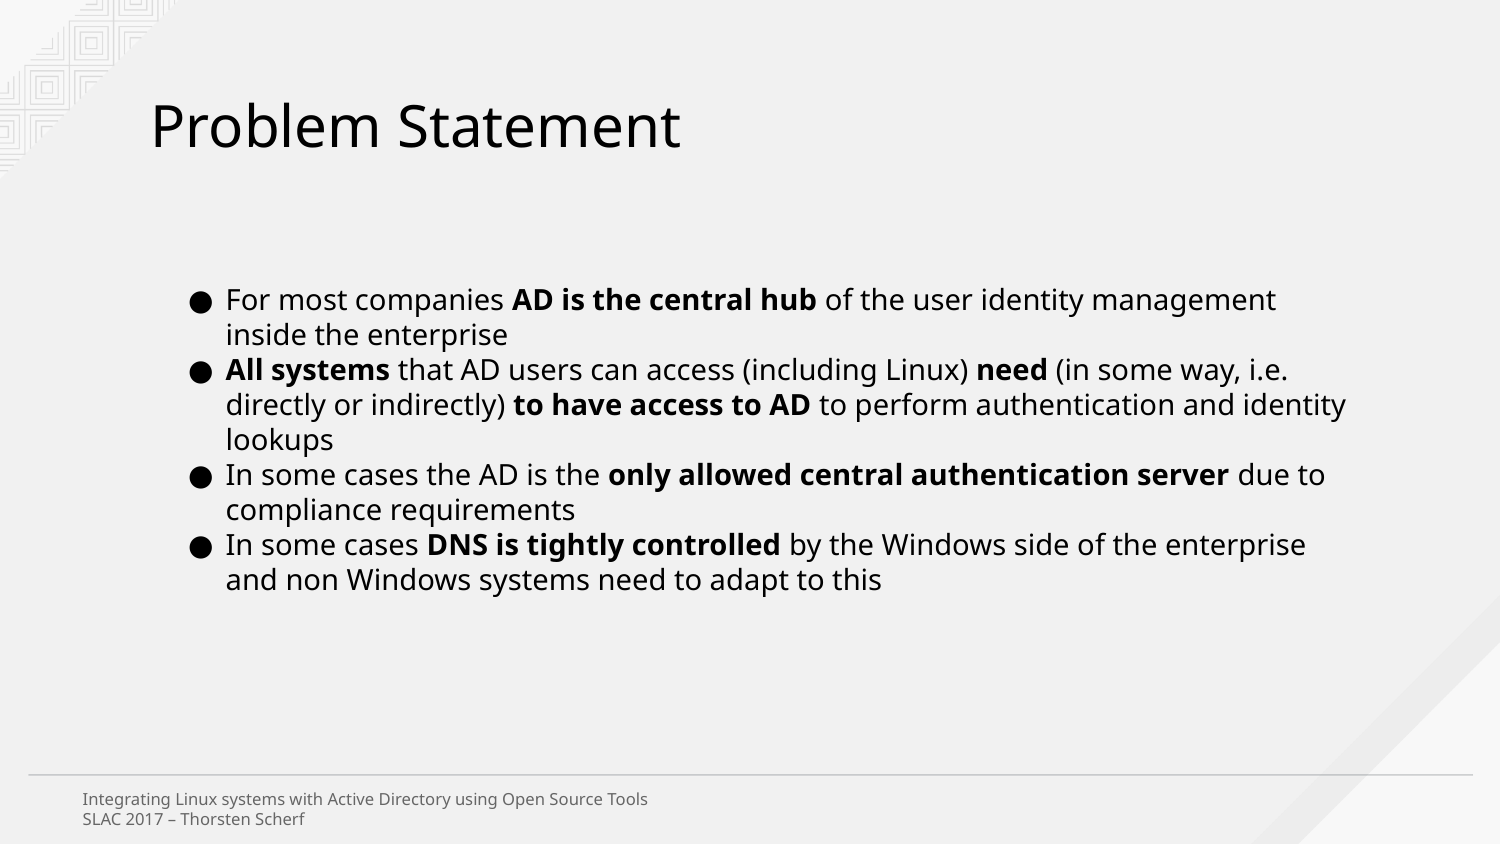

Problem Statement
# For most companies AD is the central hub of the user identity management inside the enterprise
All systems that AD users can access (including Linux) need (in some way, i.e. directly or indirectly) to have access to AD to perform authentication and identity lookups
In some cases the AD is the only allowed central authentication server due to compliance requirements
In some cases DNS is tightly controlled by the Windows side of the enterprise and non Windows systems need to adapt to this